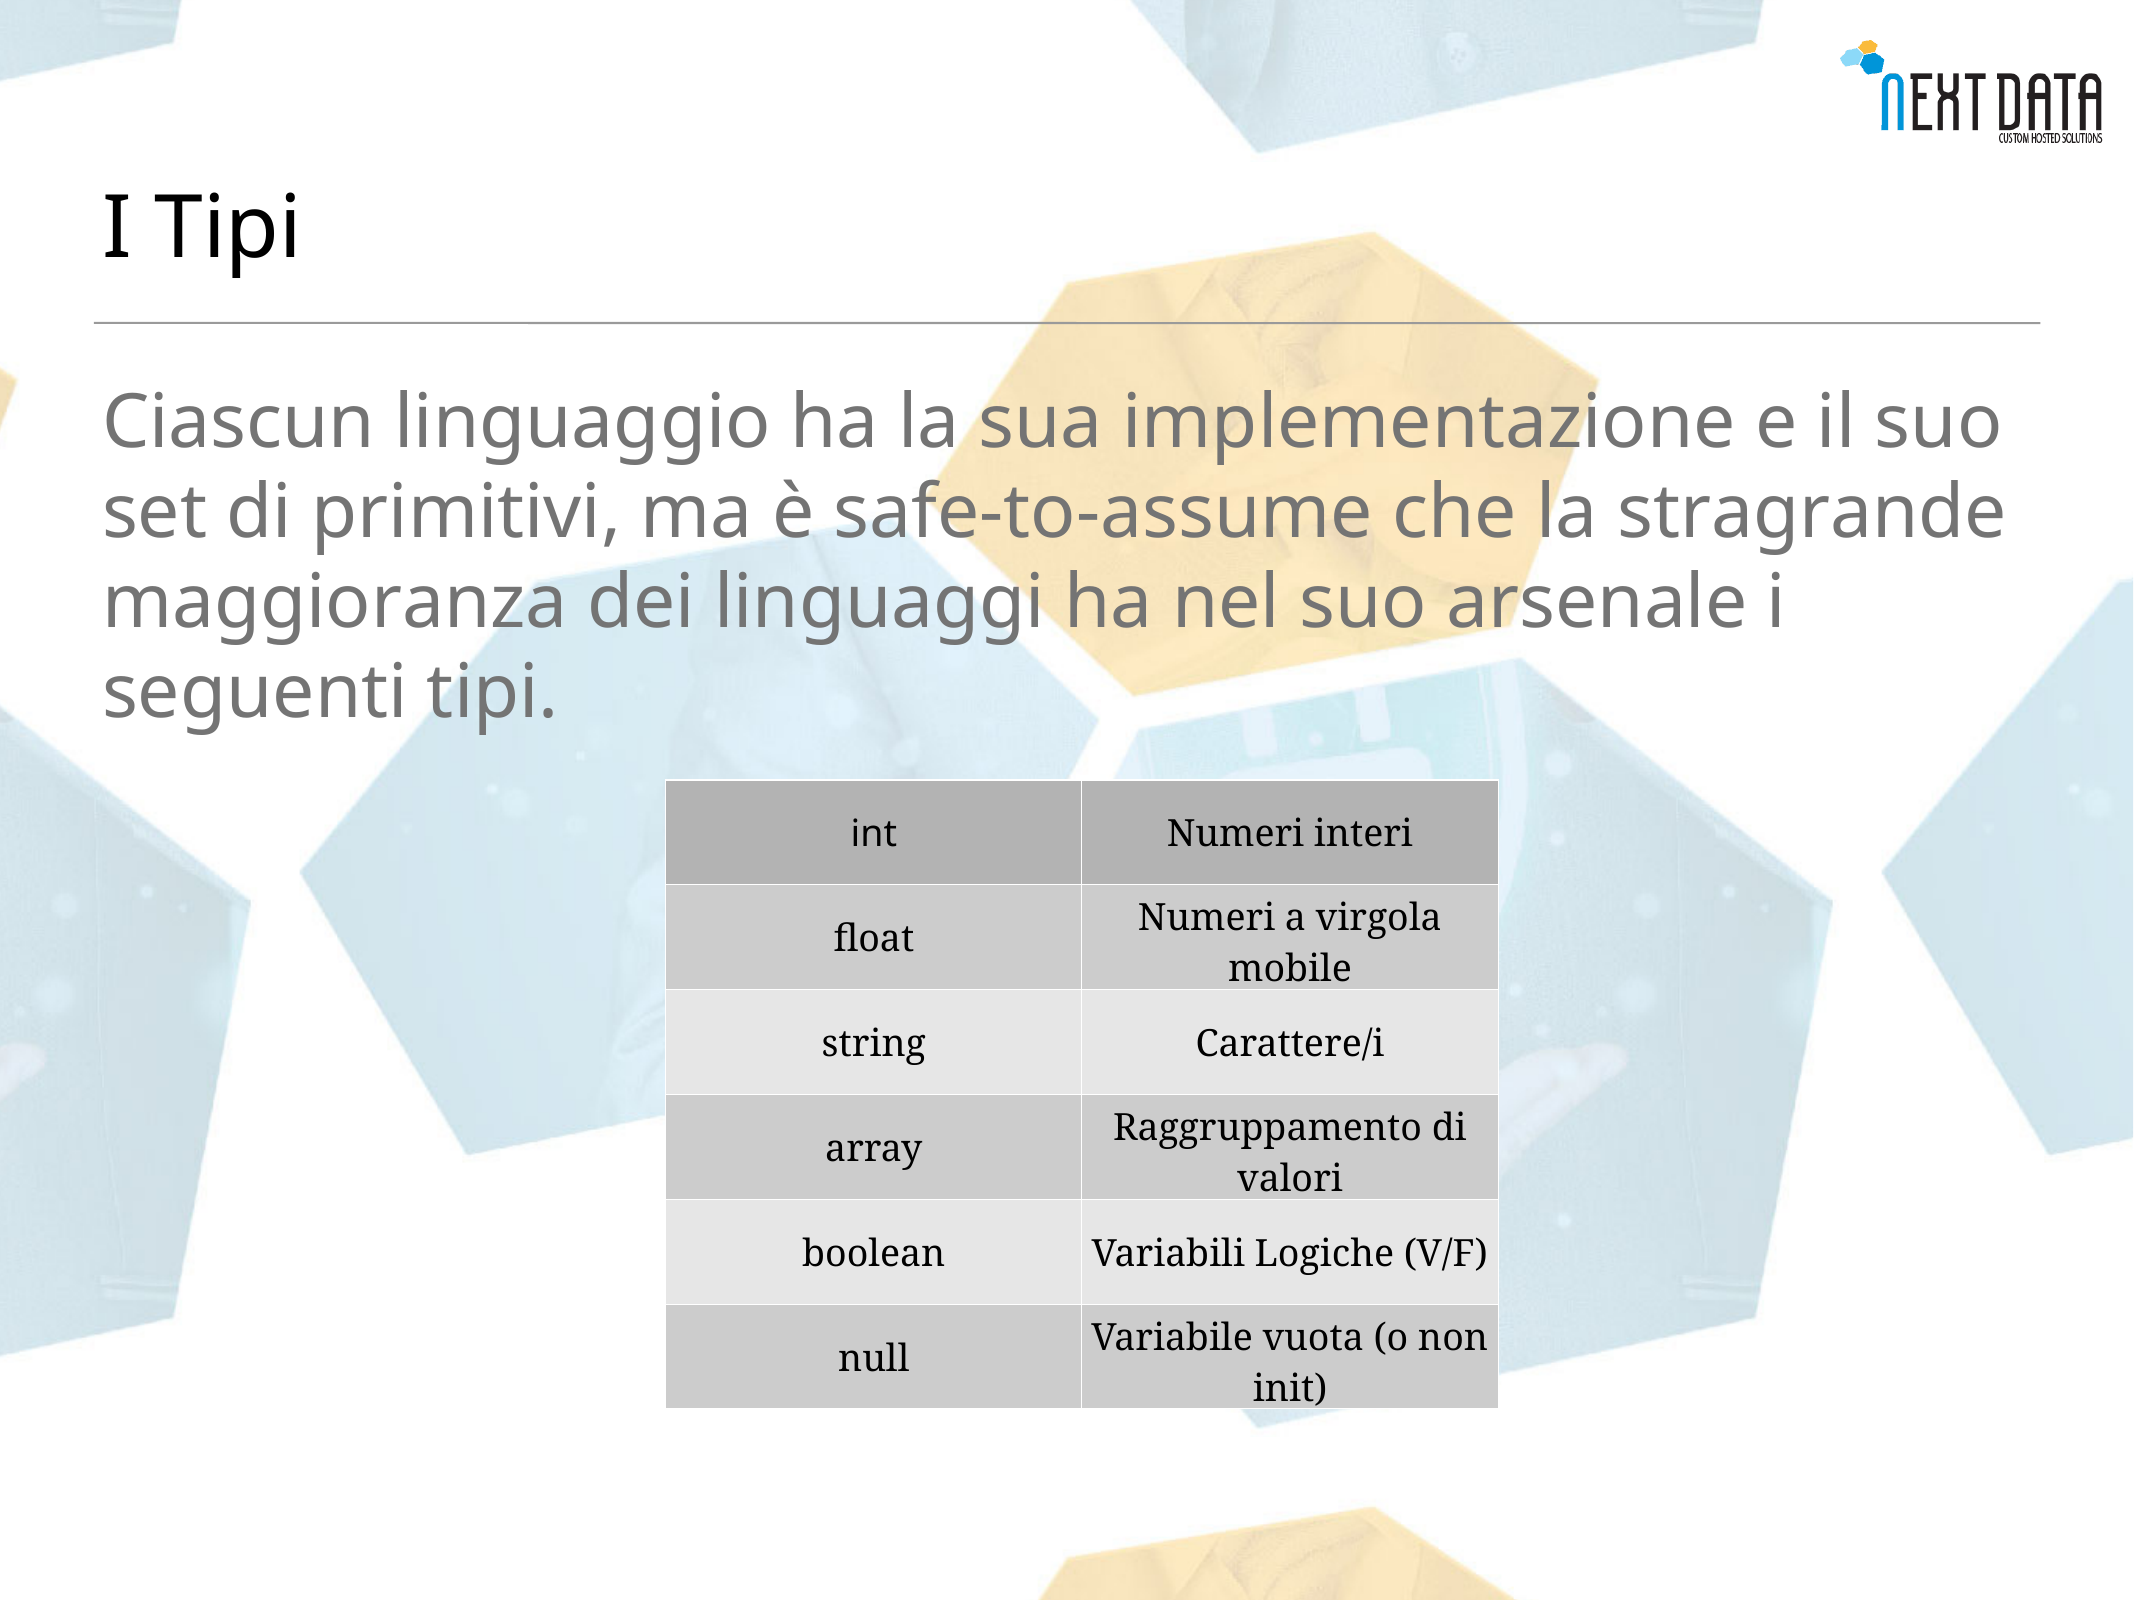

I Tipi
Ciascun linguaggio ha la sua implementazione e il suo set di primitivi, ma è safe-to-assume che la stragrande maggioranza dei linguaggi ha nel suo arsenale i seguenti tipi.
| int | Numeri interi |
| --- | --- |
| float | Numeri a virgola mobile |
| string | Carattere/i |
| array | Raggruppamento di valori |
| boolean | Variabili Logiche (V/F) |
| null | Variabile vuota (o non init) |